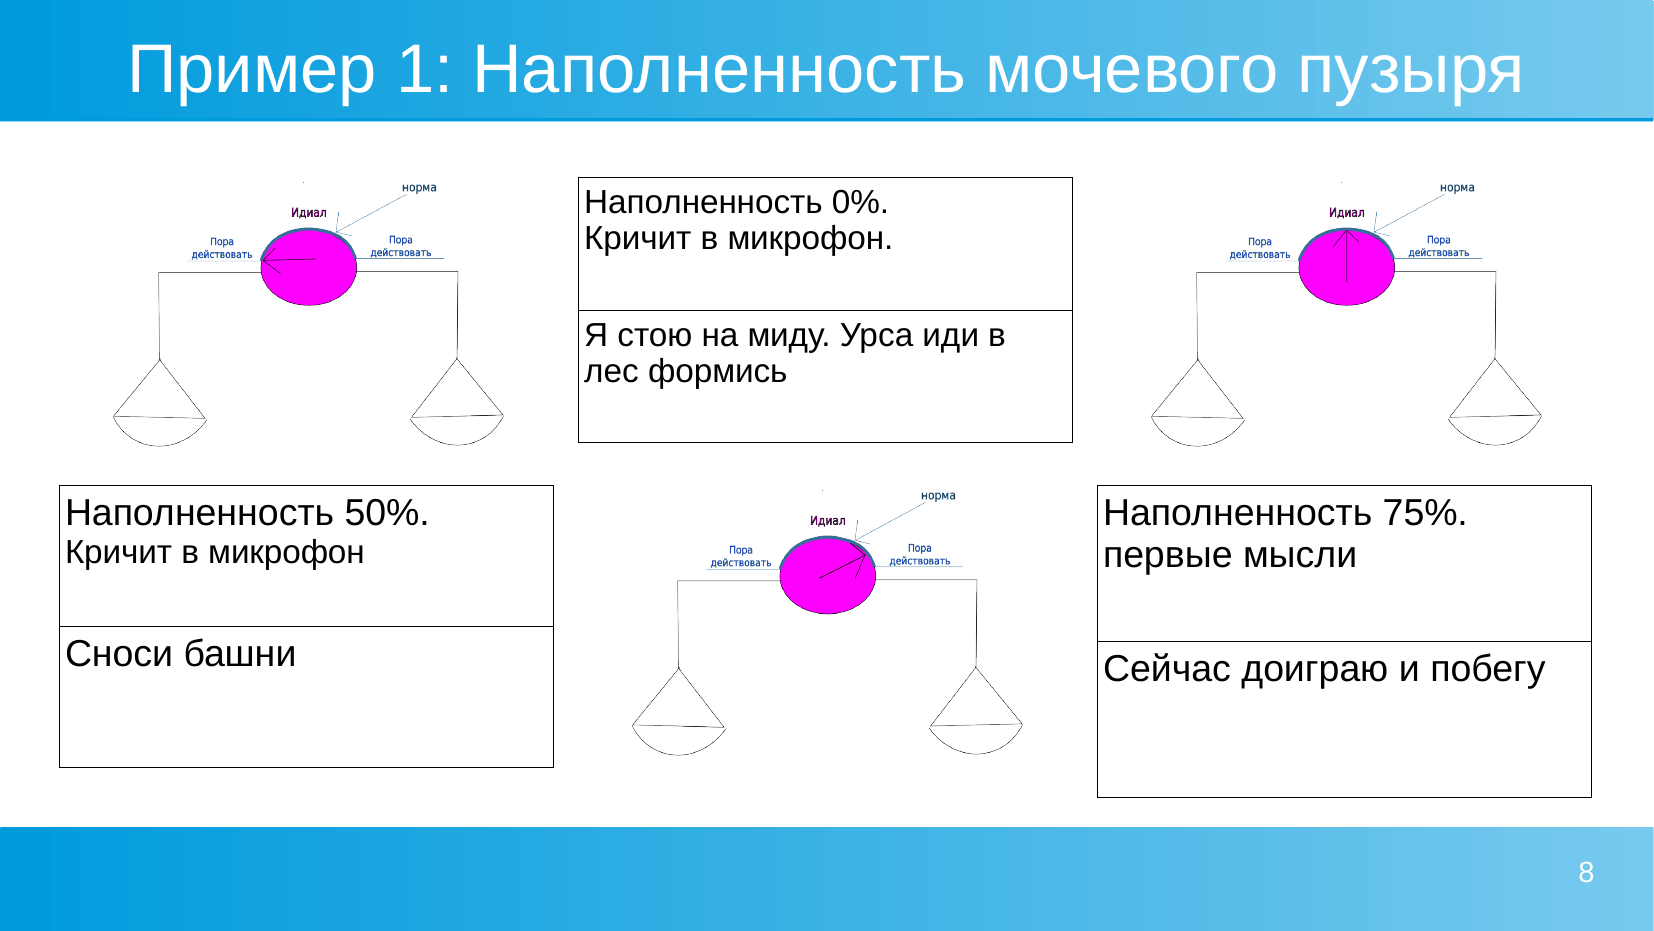

# Пример 1: Наполненность мочевого пузыря
| Наполненность 0%. Кричит в микрофон. |
| --- |
| Я стою на миду. Урса иди в лес формись |
| Наполненность 50%. Кричит в микрофон |
| --- |
| Сноси башни |
| Наполненность 75%. первые мысли |
| --- |
| Сейчас доиграю и побегу |
8